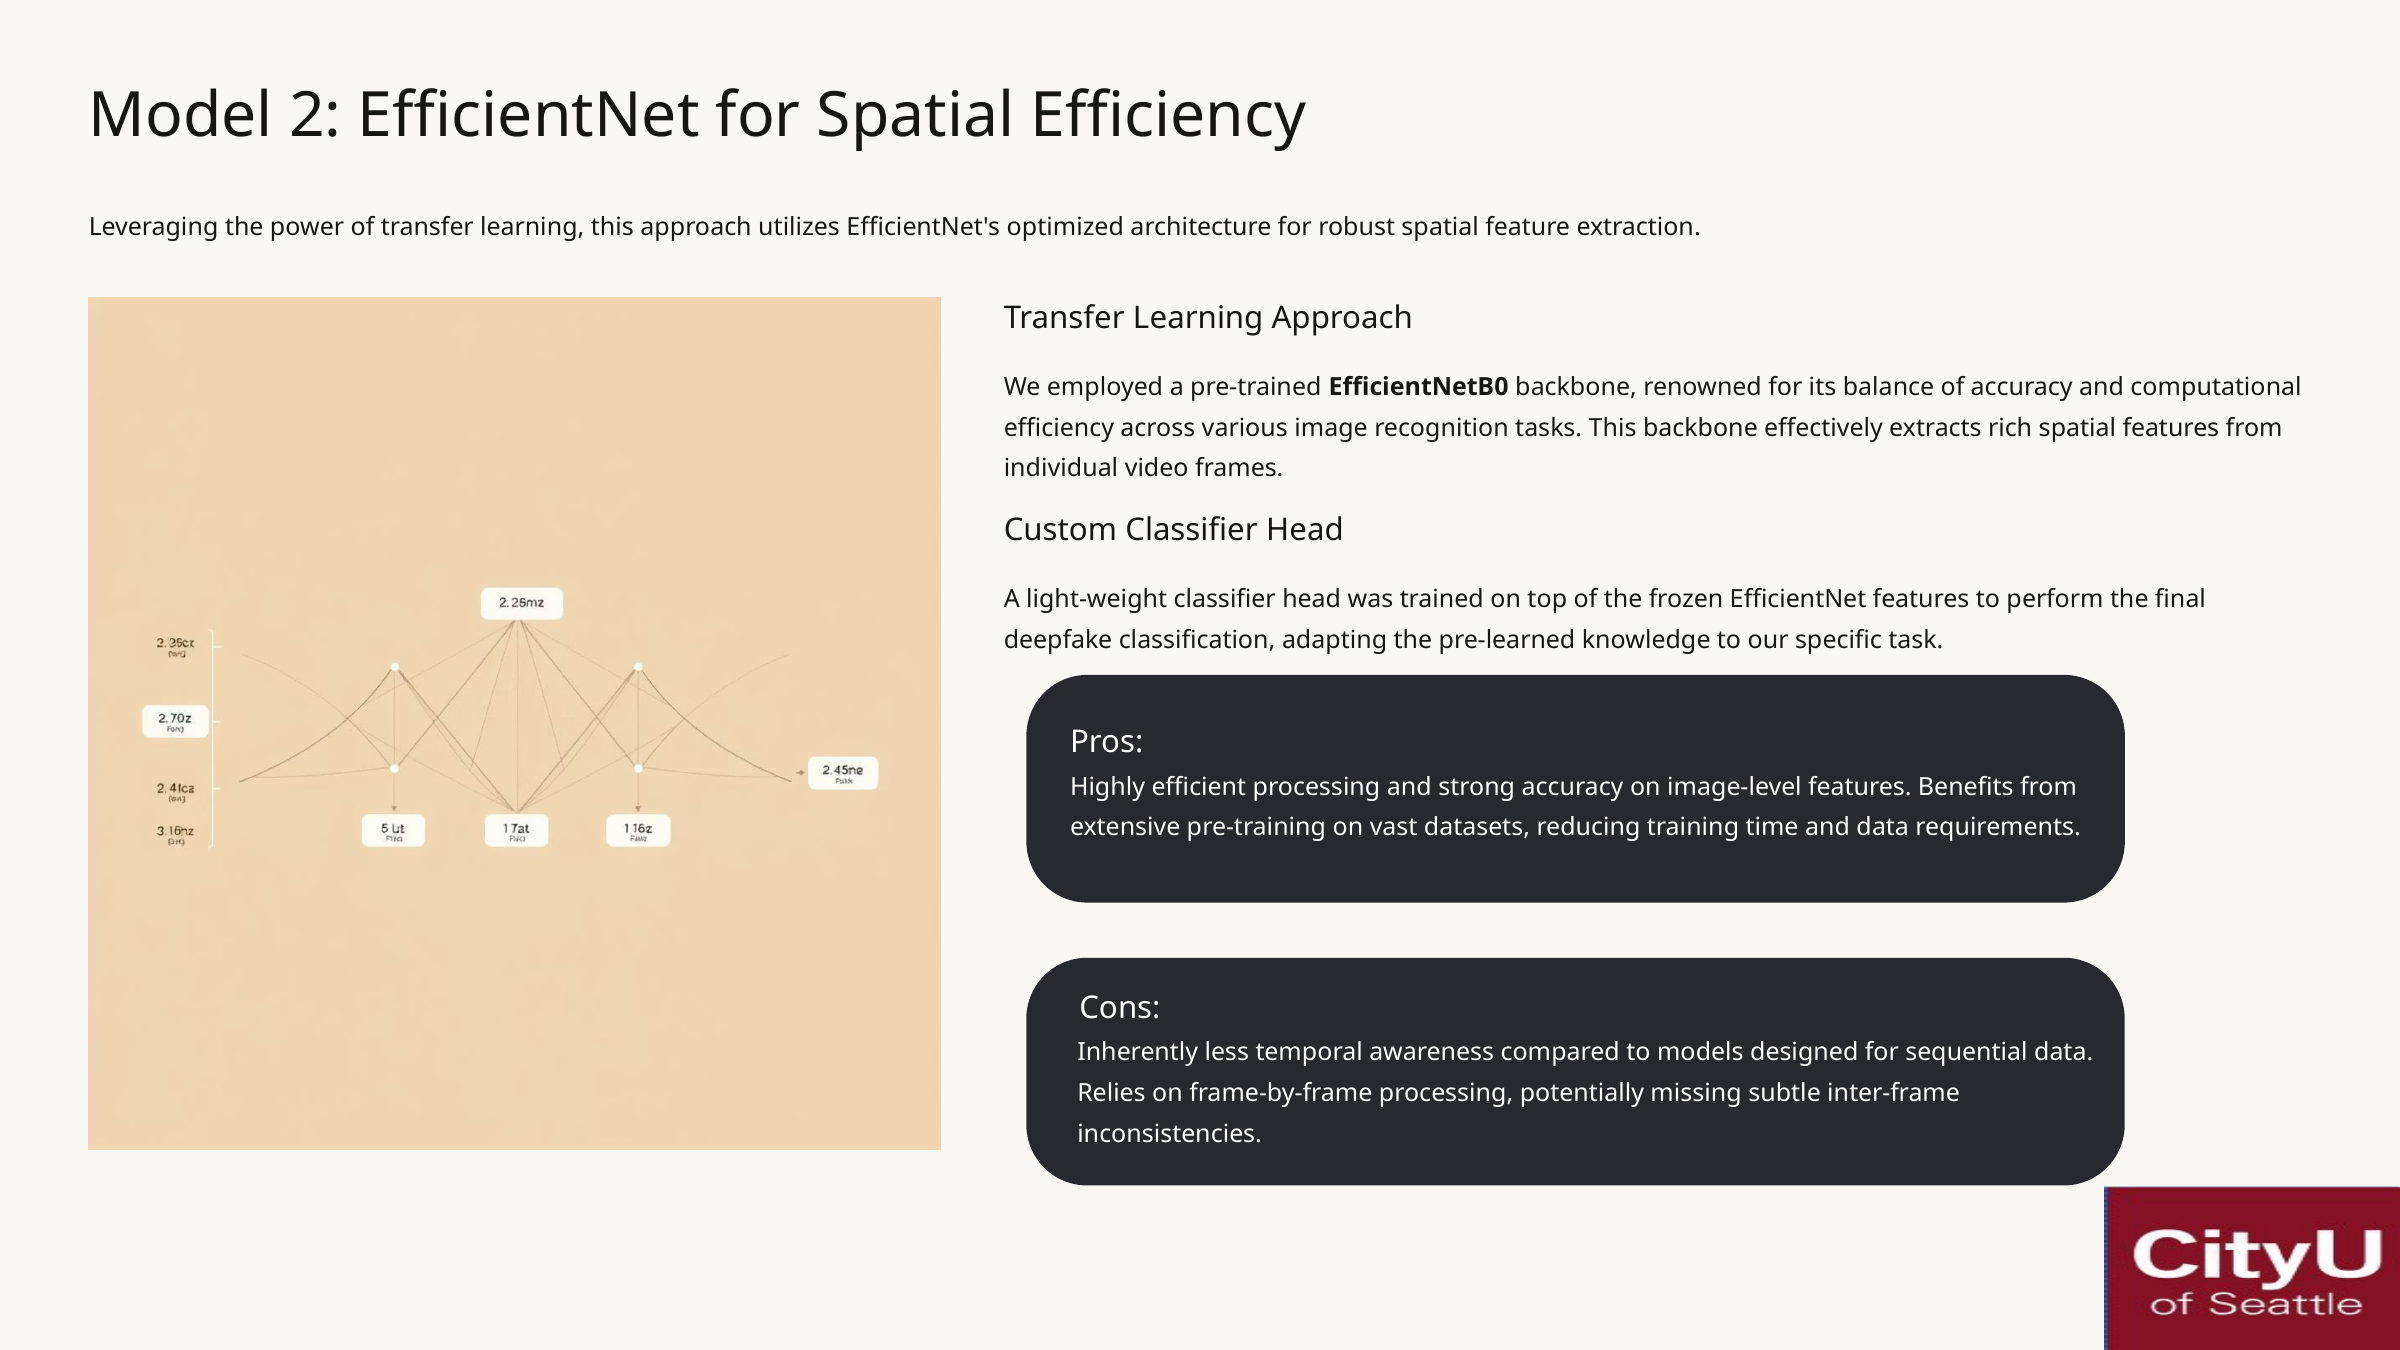

Model 2: EfficientNet for Spatial Efficiency
Leveraging the power of transfer learning, this approach utilizes EfficientNet's optimized architecture for robust spatial feature extraction.
Transfer Learning Approach
We employed a pre-trained EfficientNetB0 backbone, renowned for its balance of accuracy and computational efficiency across various image recognition tasks. This backbone effectively extracts rich spatial features from individual video frames.
Custom Classifier Head
A light-weight classifier head was trained on top of the frozen EfficientNet features to perform the final deepfake classification, adapting the pre-learned knowledge to our specific task.
Pros:
Highly efficient processing and strong accuracy on image-level features. Benefits from extensive pre-training on vast datasets, reducing training time and data requirements.
Cons:
Inherently less temporal awareness compared to models designed for sequential data. Relies on frame-by-frame processing, potentially missing subtle inter-frame inconsistencies.